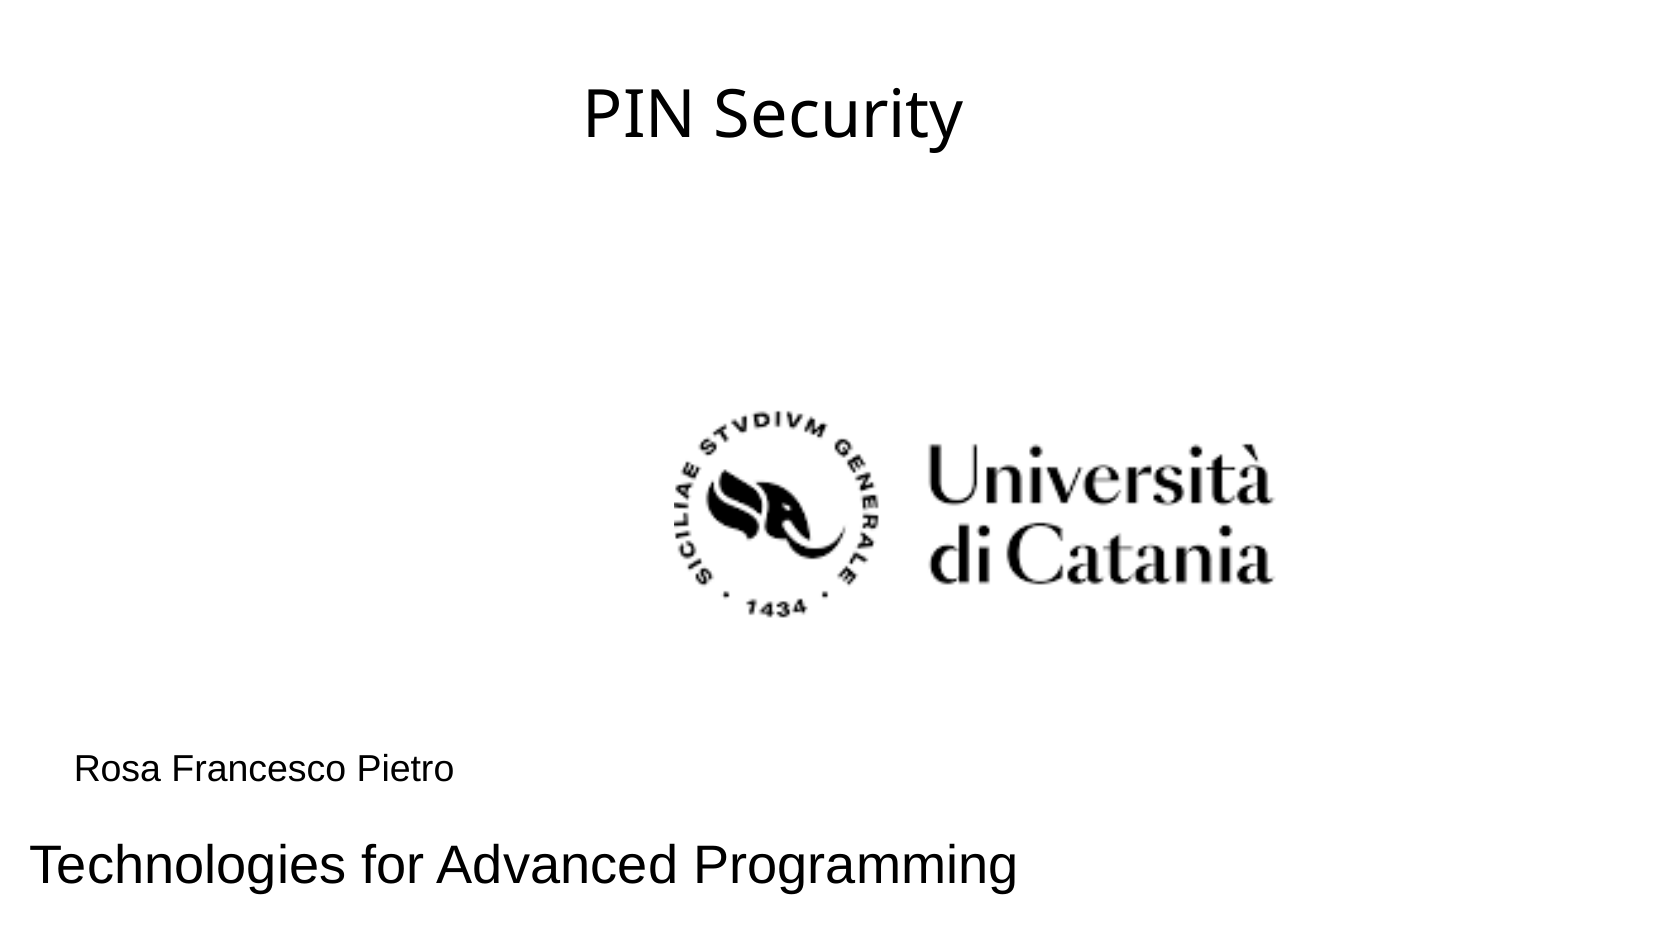

# PIN Security
Rosa Francesco Pietro
Technologies for Advanced Programming